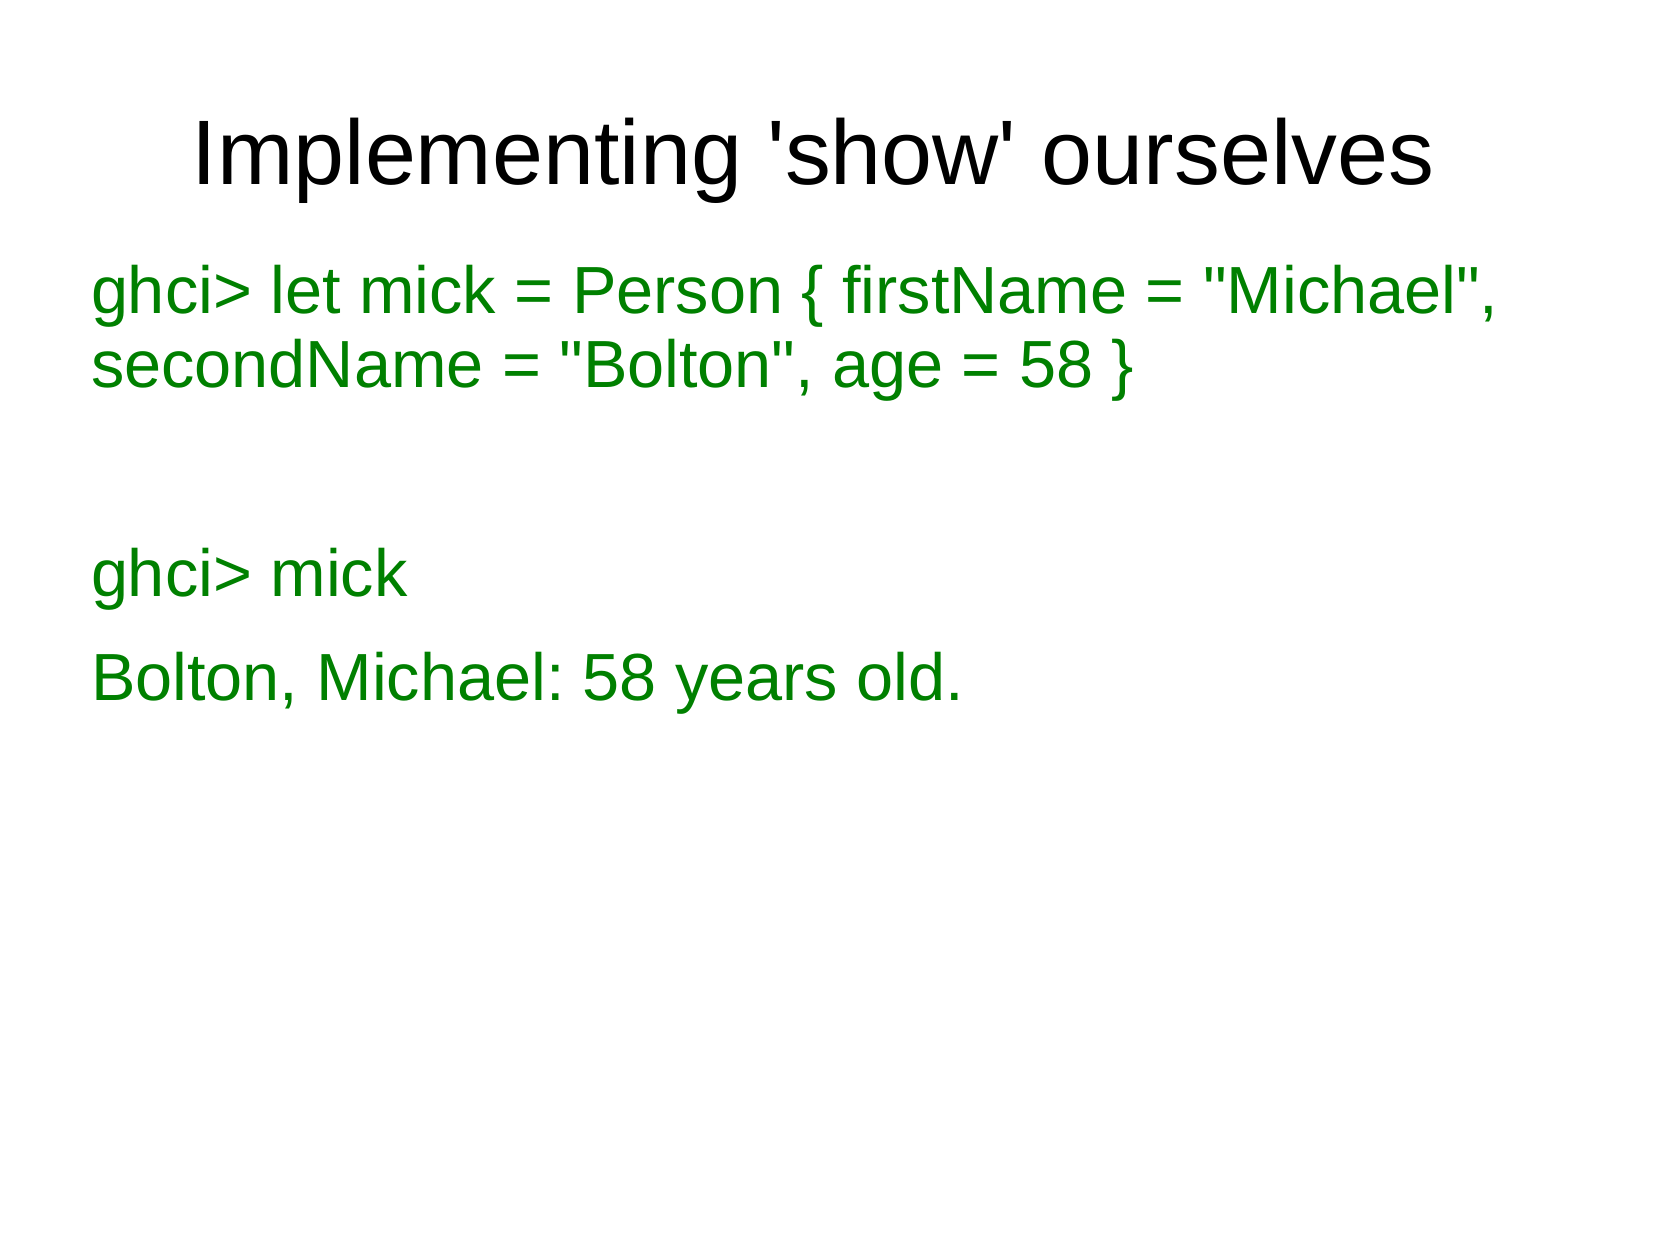

# Implementing 'show' ourselves
ghci> let mick = Person { firstName = "Michael", secondName = "Bolton", age = 58 }
ghci> mick
Bolton, Michael: 58 years old.